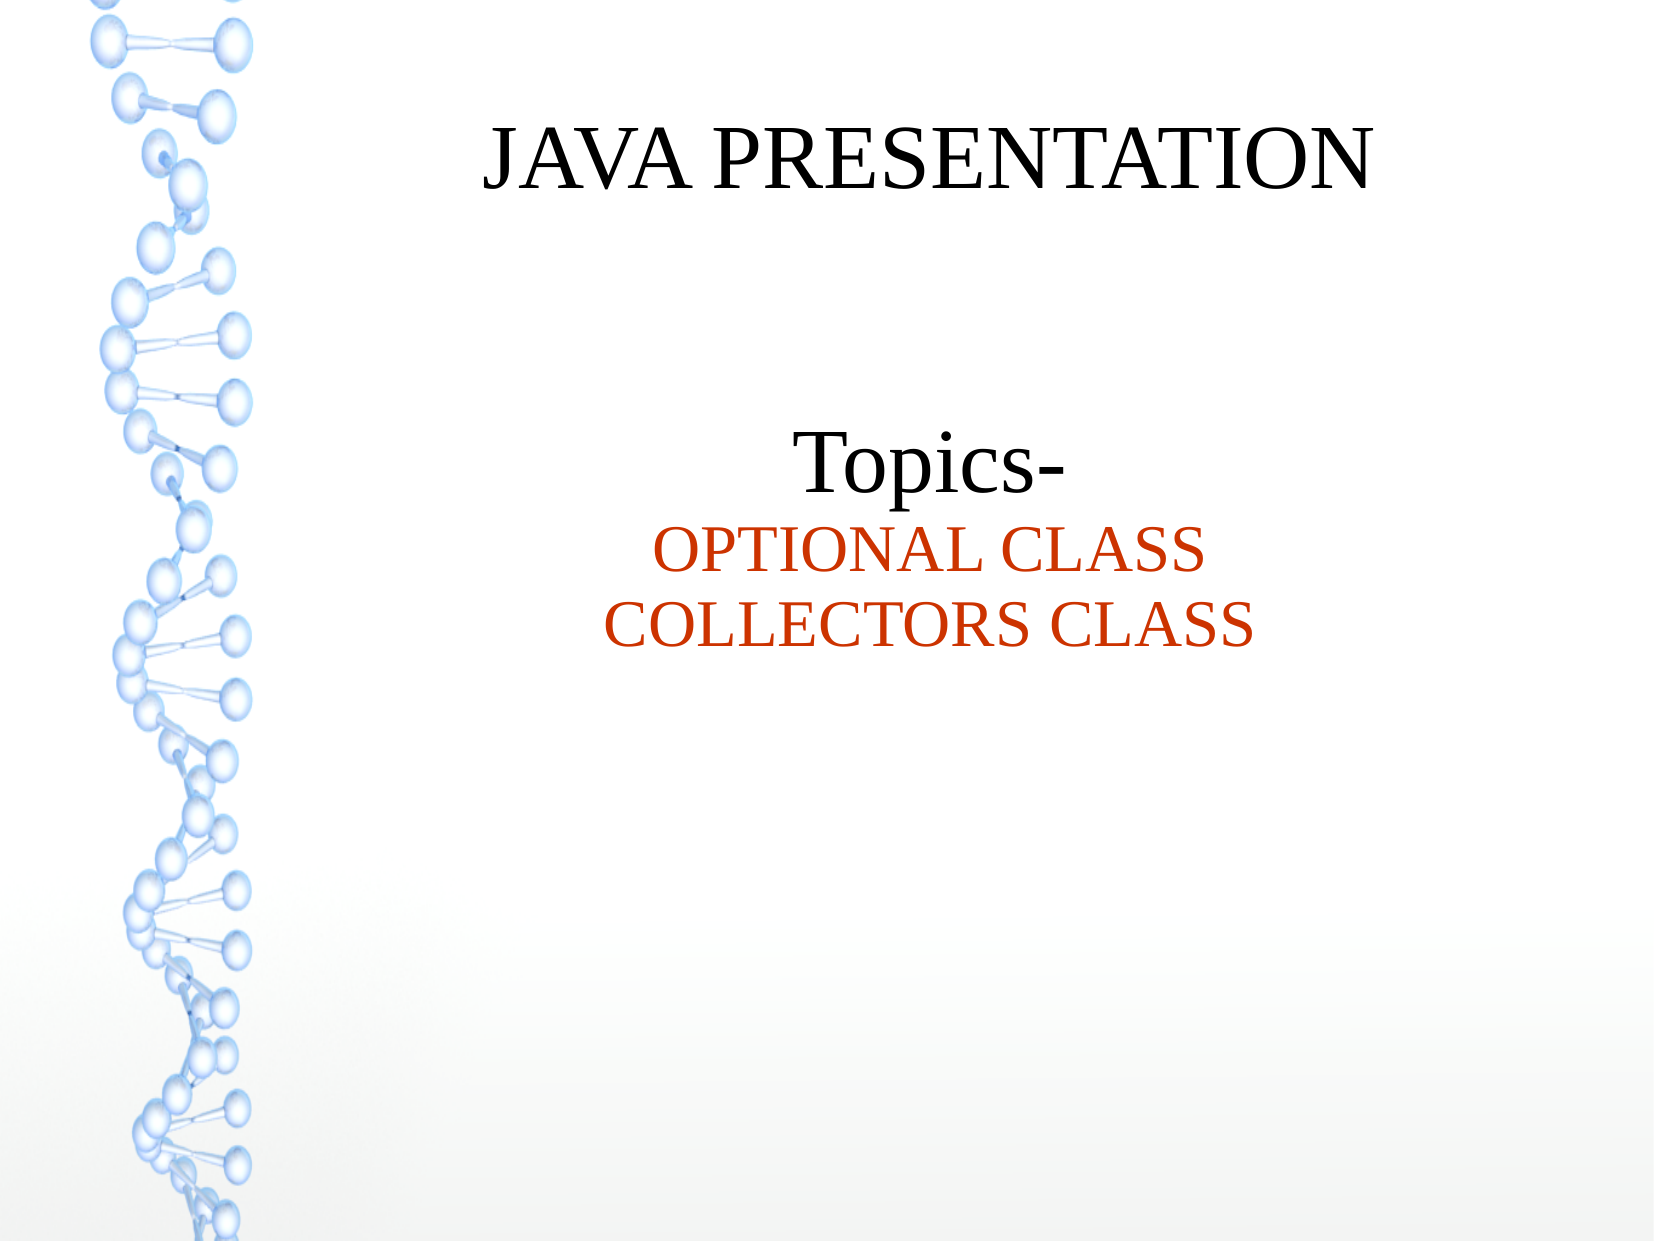

# JAVA PRESENTATION
Topics-
OPTIONAL CLASS
COLLECTORS CLASS